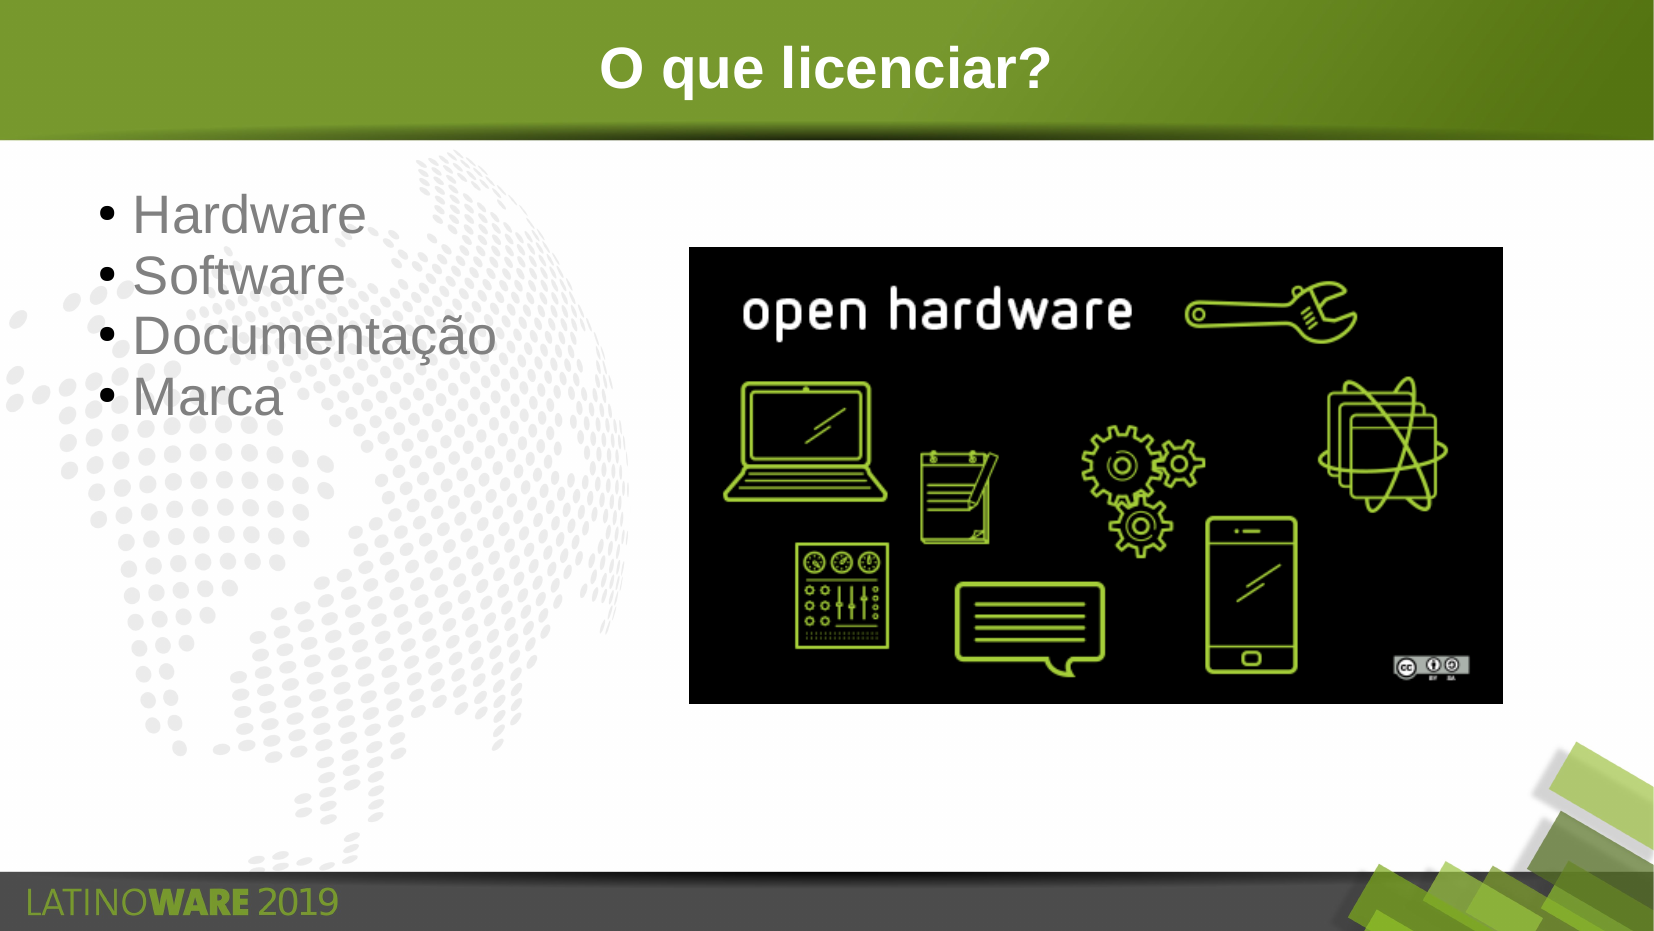

O que licenciar?
Hardware
Software
Documentação
Marca